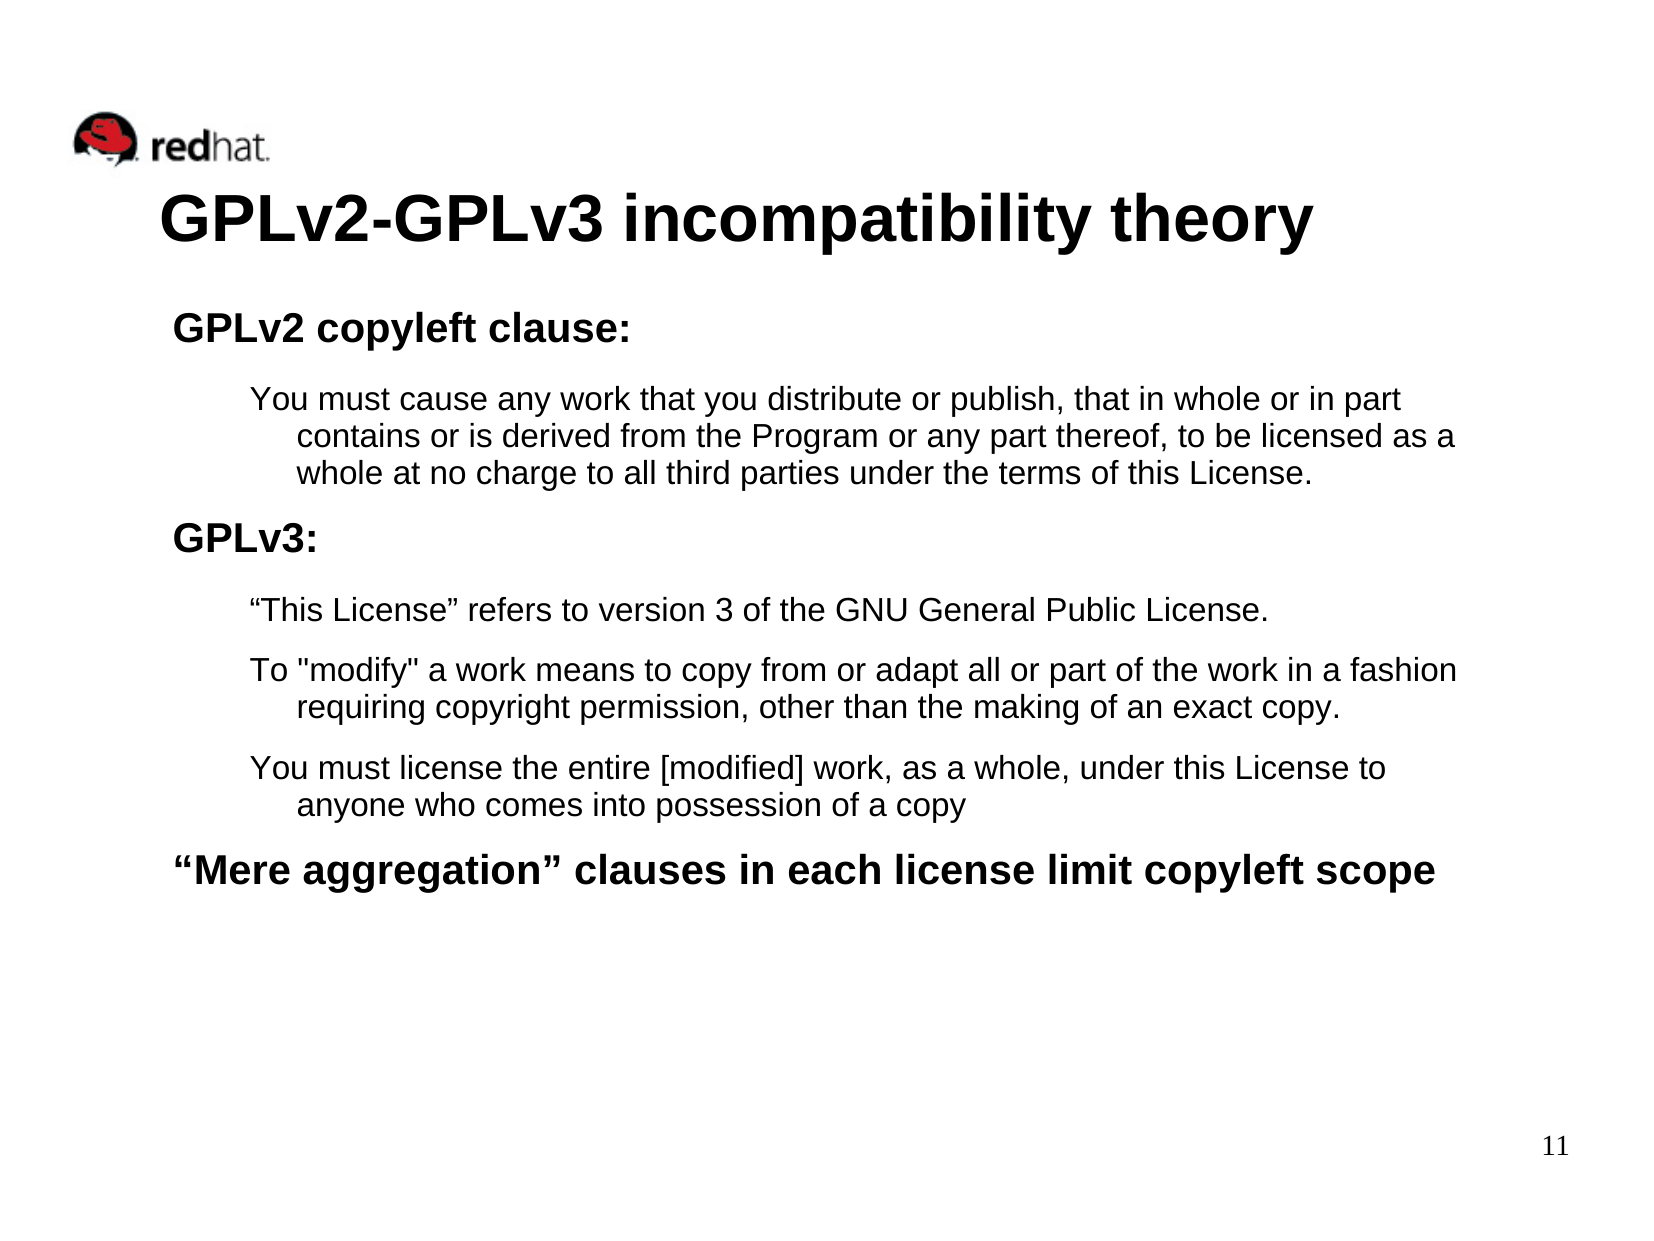

# GPLv2-GPLv3 incompatibility theory
GPLv2 copyleft clause:
You must cause any work that you distribute or publish, that in whole or in part contains or is derived from the Program or any part thereof, to be licensed as a whole at no charge to all third parties under the terms of this License.
GPLv3:
“This License” refers to version 3 of the GNU General Public License.
To "modify" a work means to copy from or adapt all or part of the work in a fashion requiring copyright permission, other than the making of an exact copy.
You must license the entire [modified] work, as a whole, under this License to anyone who comes into possession of a copy
“Mere aggregation” clauses in each license limit copyleft scope
11